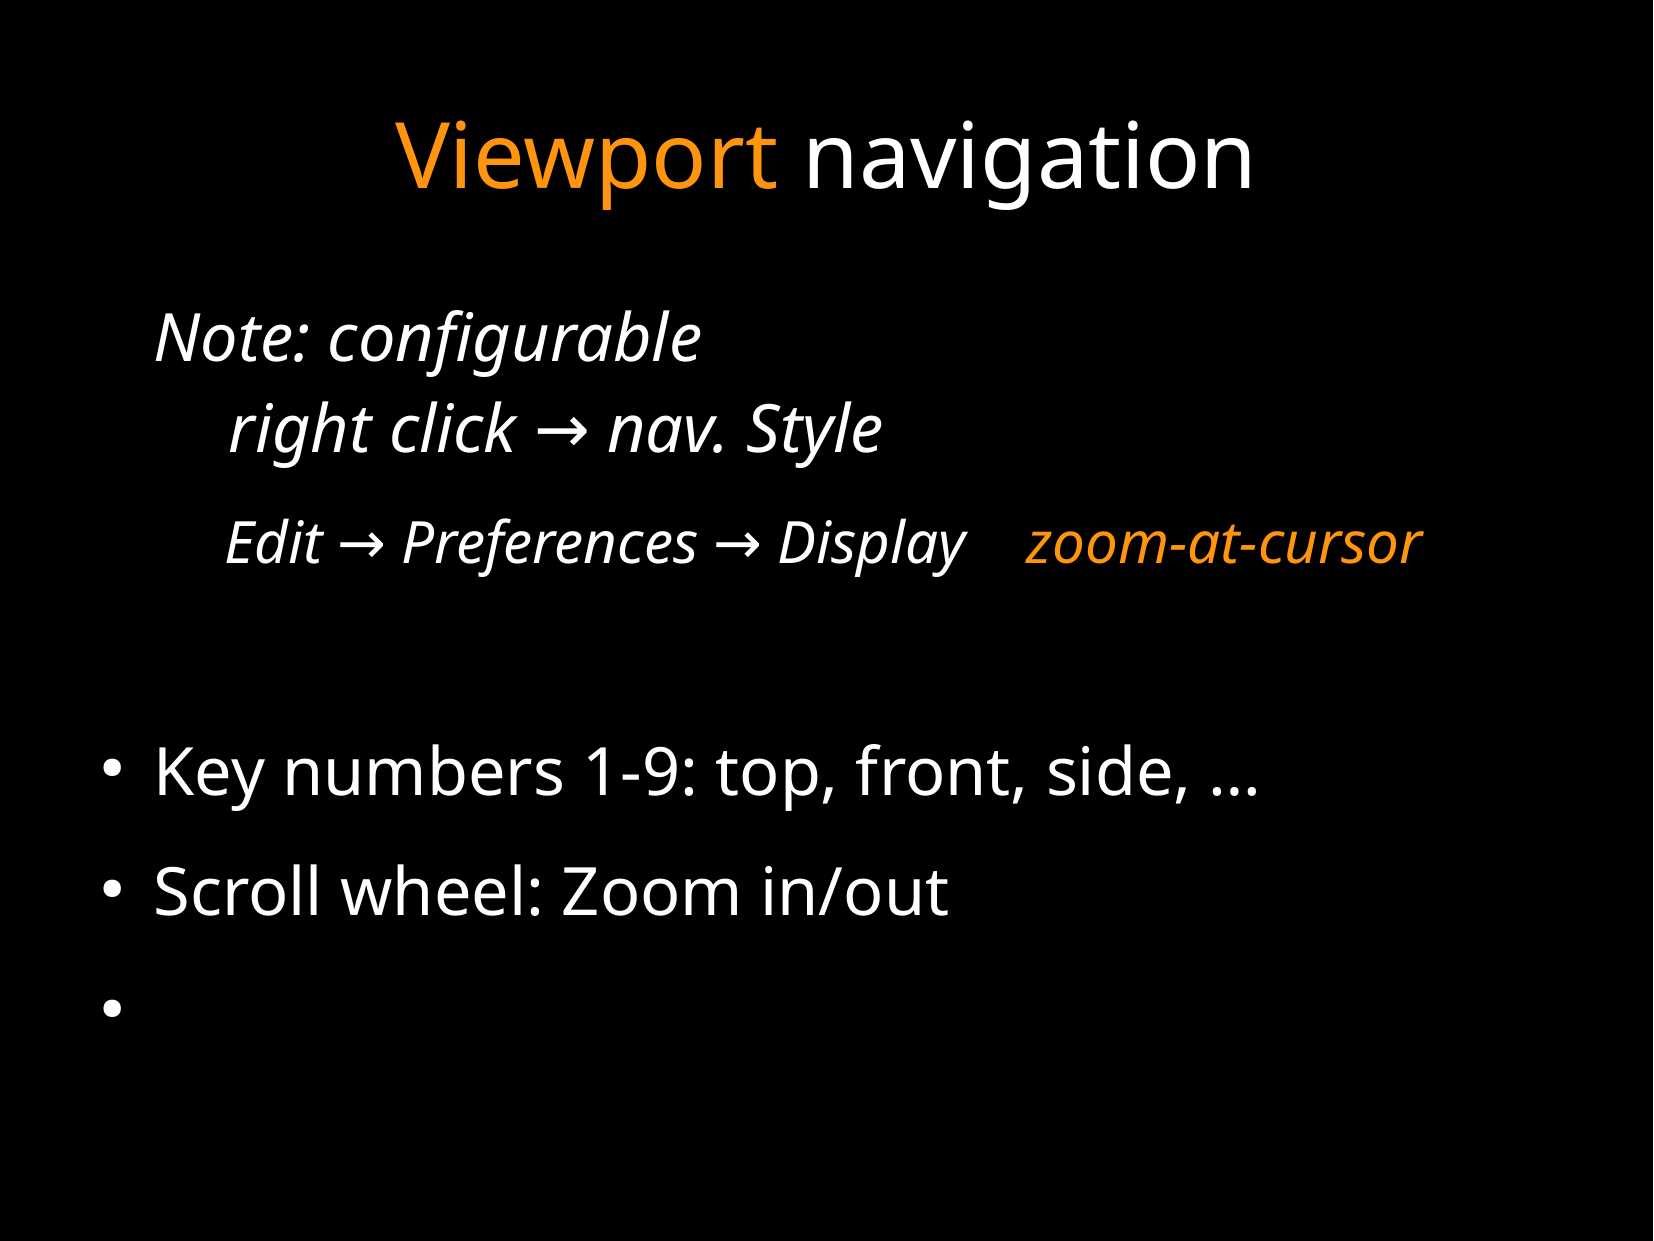

# Viewport navigation
Note: configurable
	right click → nav. Style
Edit → Preferences → Display zoom-at-cursor
Key numbers 1-9: top, front, side, …
Scroll wheel: Zoom in/out